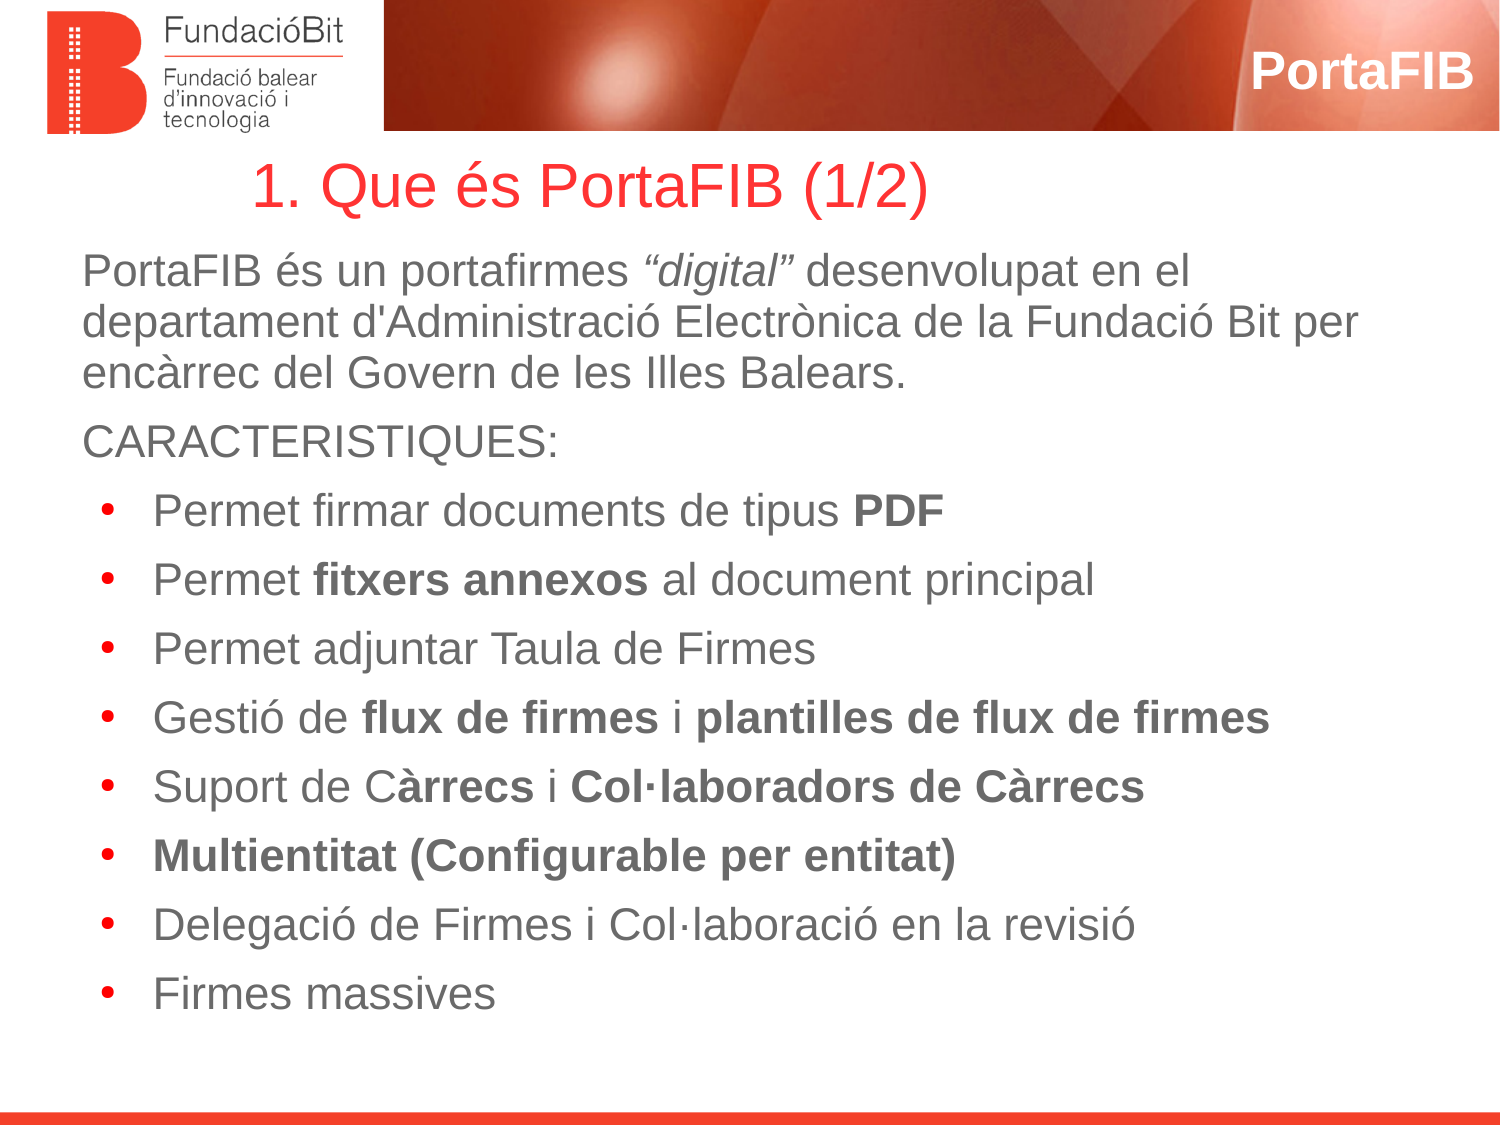

# PortaFIB
 1. Que és PortaFIB (1/2)
PortaFIB és un portafirmes “digital” desenvolupat en el departament d'Administració Electrònica de la Fundació Bit per encàrrec del Govern de les Illes Balears.
CARACTERISTIQUES:
Permet firmar documents de tipus PDF
Permet fitxers annexos al document principal
Permet adjuntar Taula de Firmes
Gestió de flux de firmes i plantilles de flux de firmes
Suport de Càrrecs i Col·laboradors de Càrrecs
Multientitat (Configurable per entitat)
Delegació de Firmes i Col·laboració en la revisió
Firmes massives